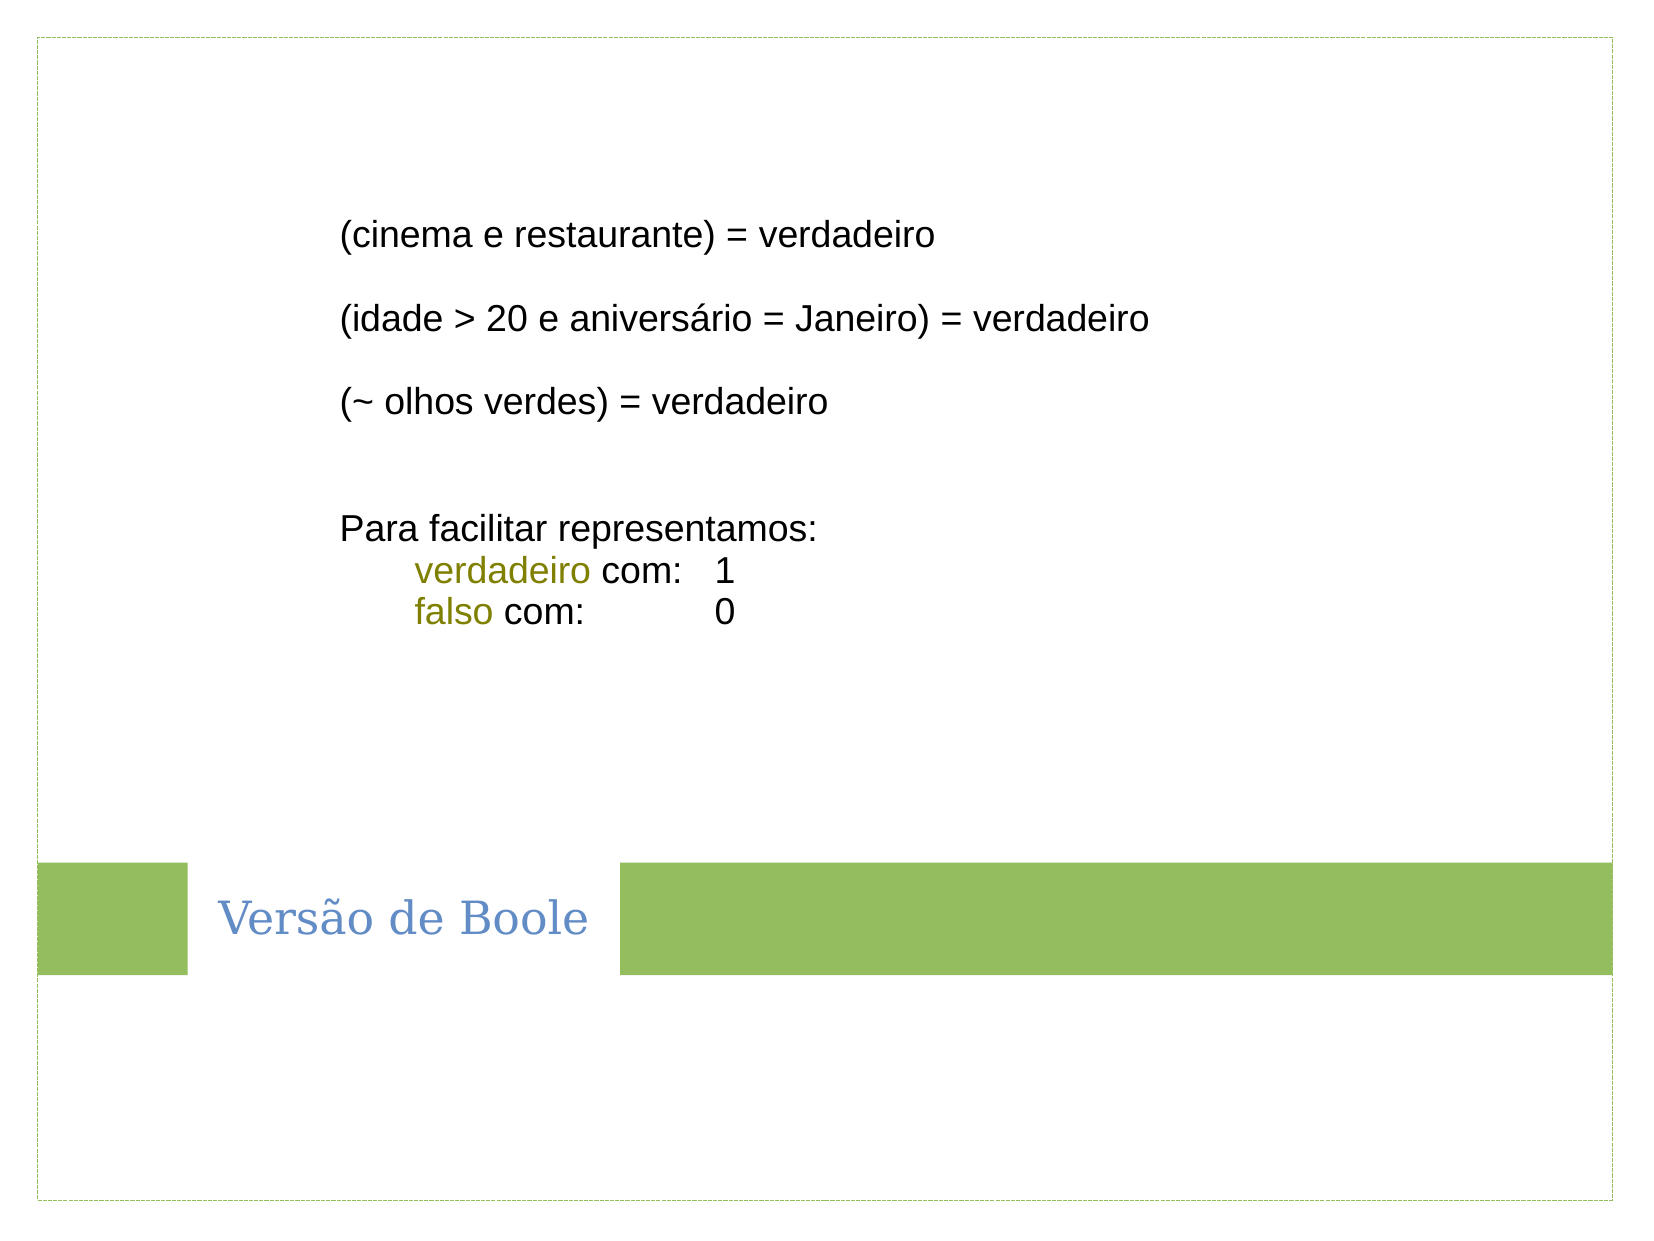

(cinema e restaurante) = verdadeiro
(idade > 20 e aniversário = Janeiro) = verdadeiro
(~ olhos verdes) = verdadeiro
Para facilitar representamos:
	verdadeiro com: 	1
	falso com: 		0
Versão de Boole